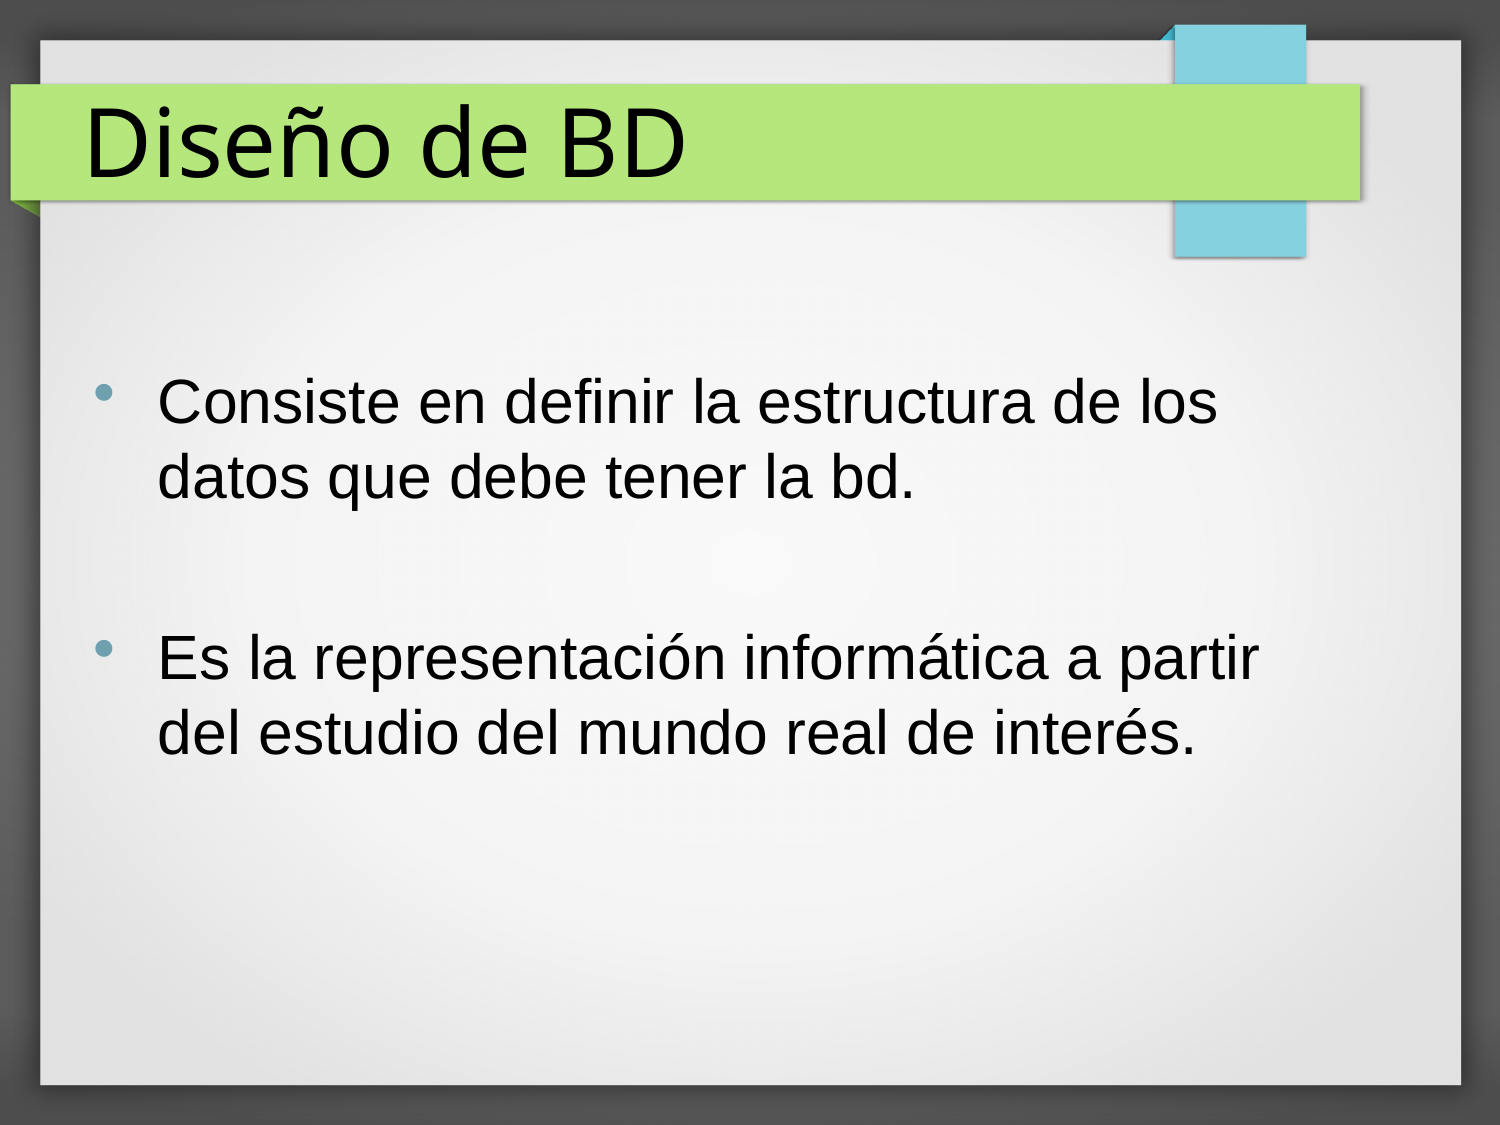

Diseño de BD
Consiste en definir la estructura de los datos que debe tener la bd.
Es la representación informática a partir del estudio del mundo real de interés.